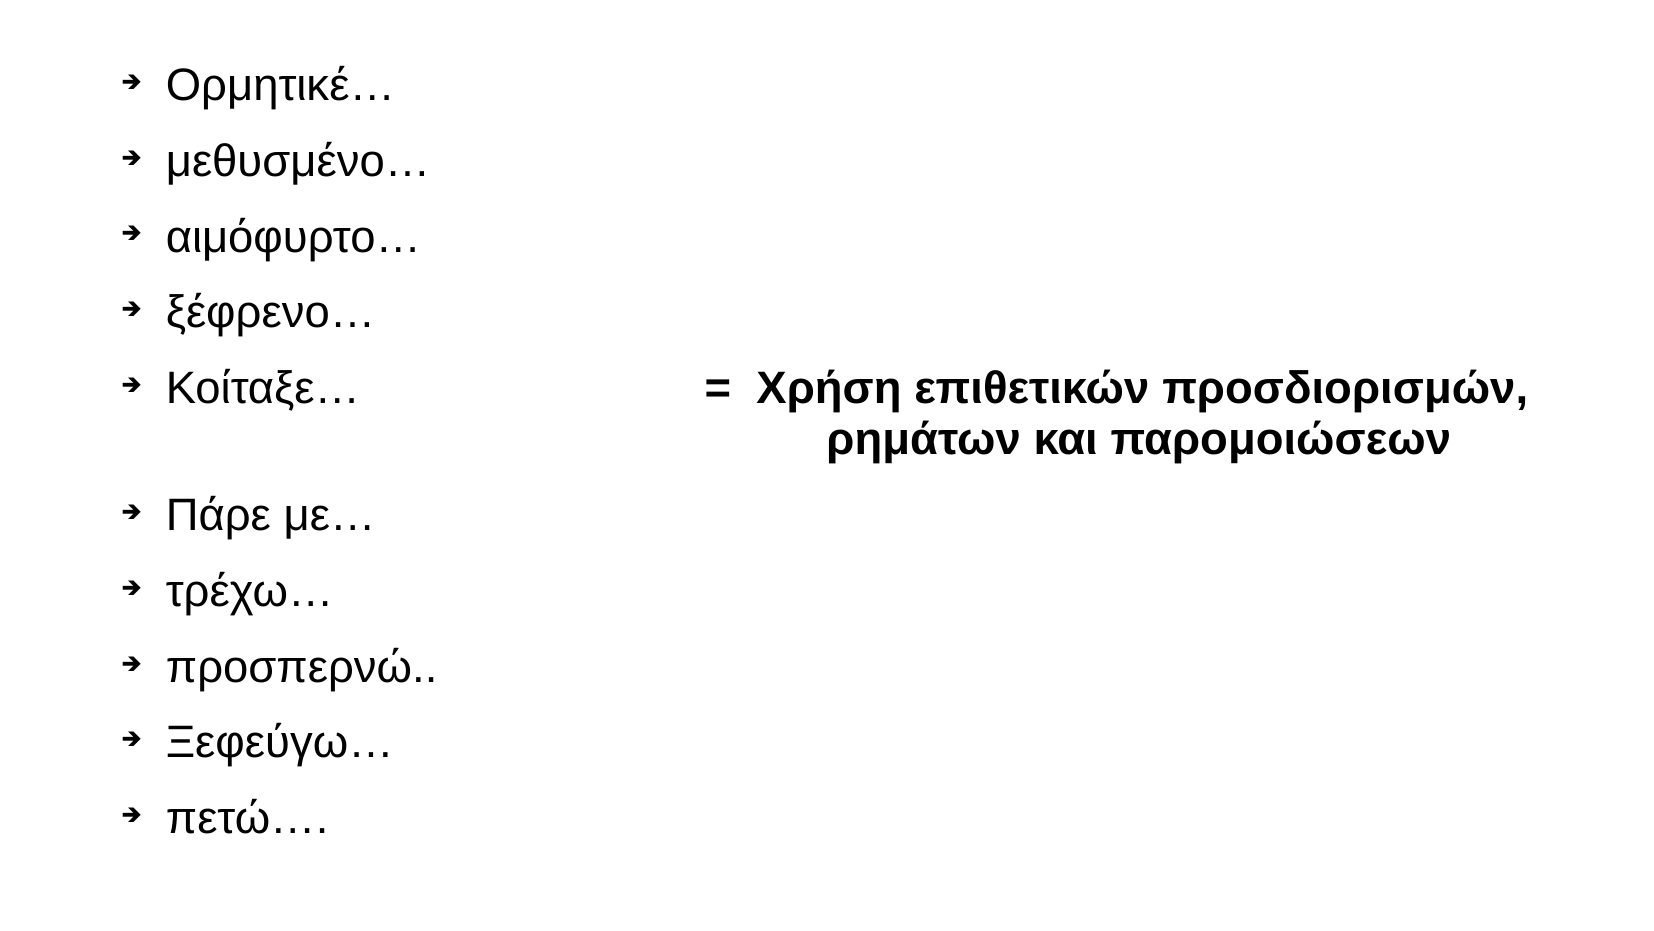

# Ορμητικέ…
μεθυσμένο…
αιμόφυρτο…
ξέφρενο…
Κοίταξε… = Χρήση επιθετικών προσδιορισμών, ρημάτων και παρομοιώσεων
Πάρε με…
τρέχω…
προσπερνώ..
Ξεφεύγω…
πετώ….